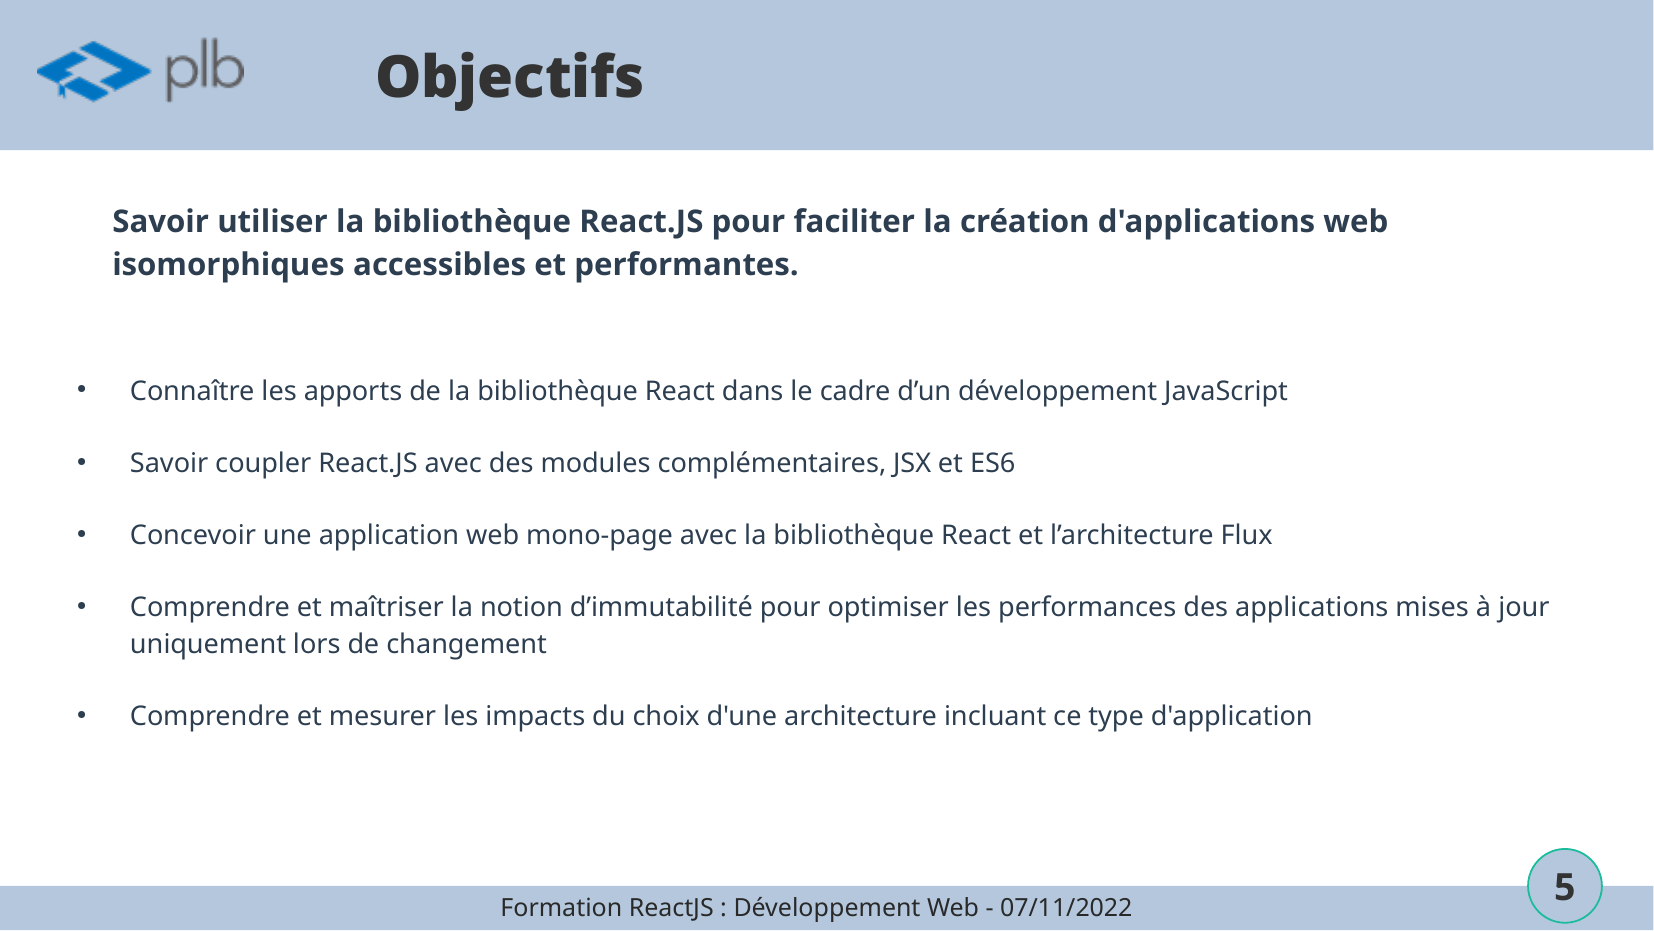

# Objectifs
Savoir utiliser la bibliothèque React.JS pour faciliter la création d'applications web isomorphiques accessibles et performantes.
Connaître les apports de la bibliothèque React dans le cadre d’un développement JavaScript
Savoir coupler React.JS avec des modules complémentaires, JSX et ES6
Concevoir une application web mono-page avec la bibliothèque React et l’architecture Flux
Comprendre et maîtriser la notion d’immutabilité pour optimiser les performances des applications mises à jour uniquement lors de changement
Comprendre et mesurer les impacts du choix d'une architecture incluant ce type d'application
Formation ReactJS : Développement Web - 07/11/2022